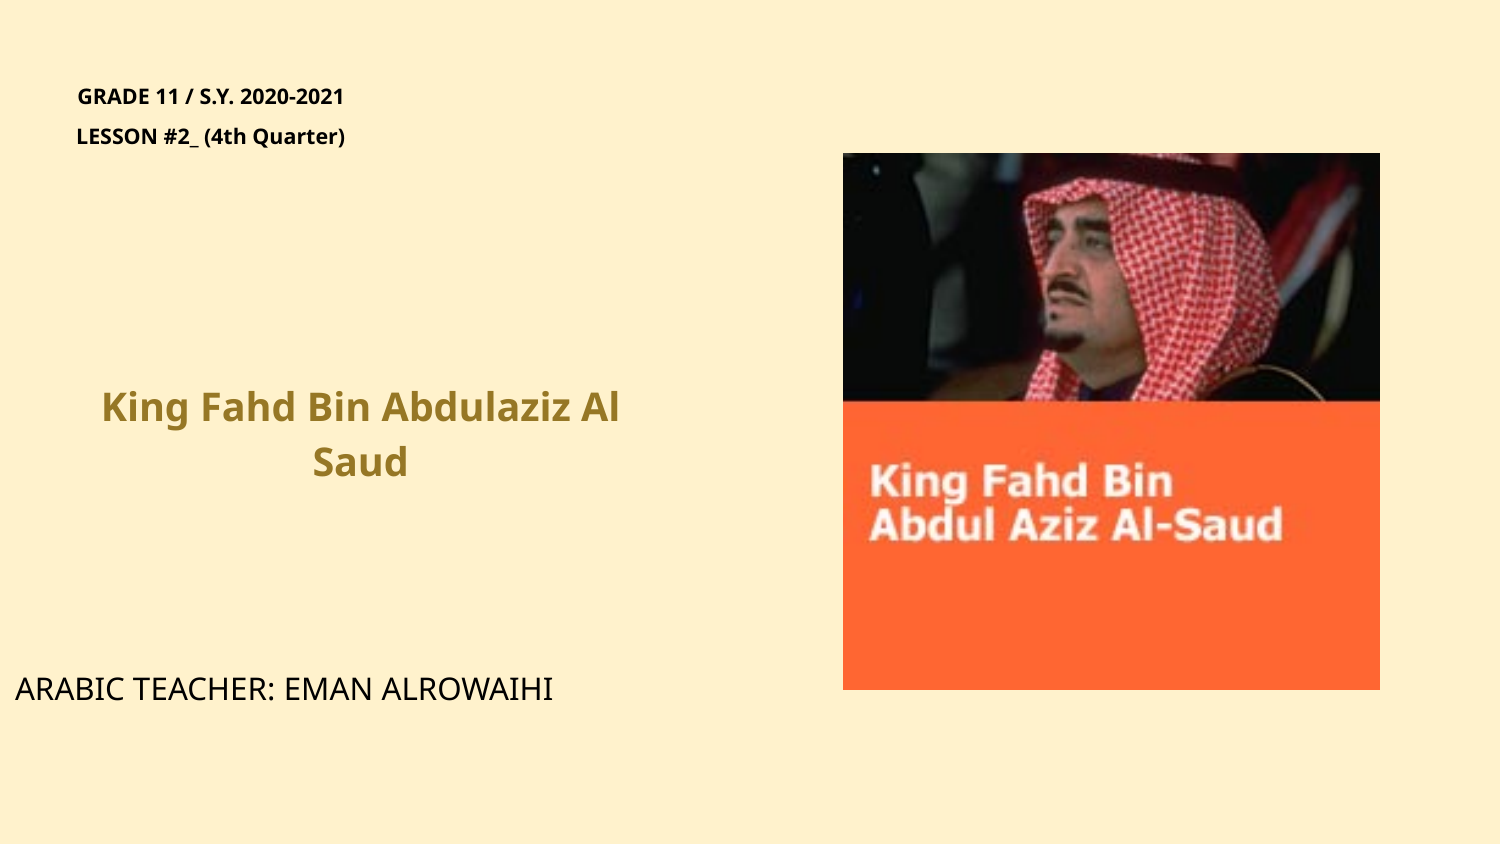

# GRADE 11 / S.Y. 2020-2021
 LESSON #2_ (4th Quarter)
King Fahd Bin Abdulaziz Al Saud
ARABIC TEACHER: EMAN ALROWAIHI